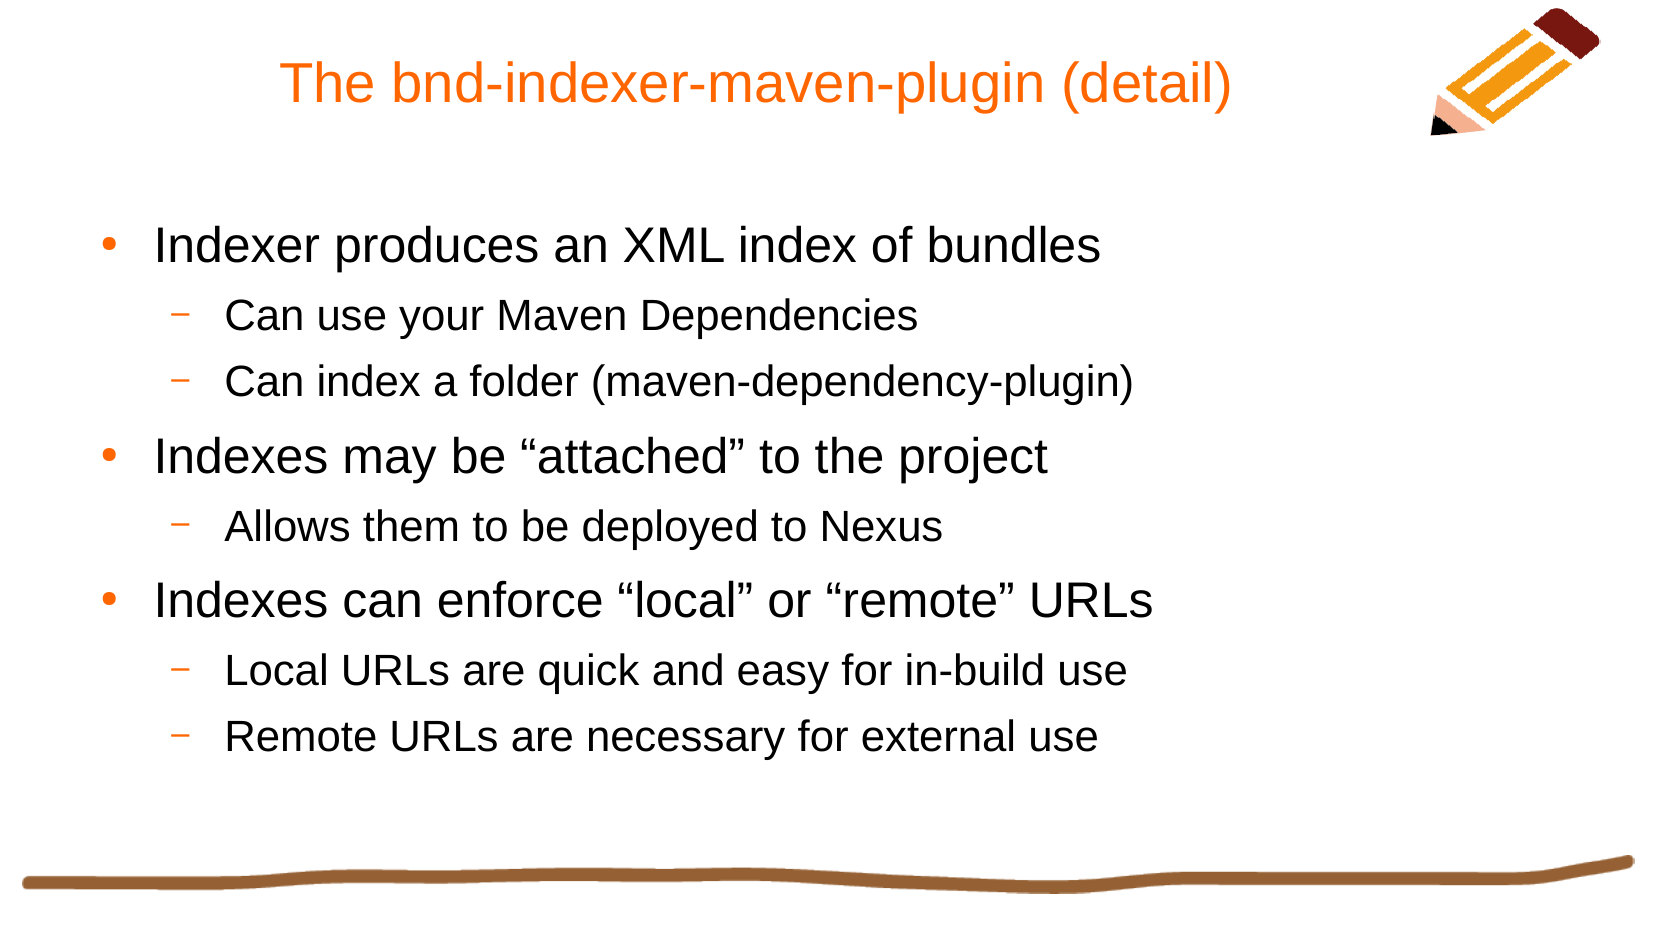

# The bnd-indexer-maven-plugin (detail)
Indexer produces an XML index of bundles
Can use your Maven Dependencies
Can index a folder (maven-dependency-plugin)
Indexes may be “attached” to the project
Allows them to be deployed to Nexus
Indexes can enforce “local” or “remote” URLs
Local URLs are quick and easy for in-build use
Remote URLs are necessary for external use